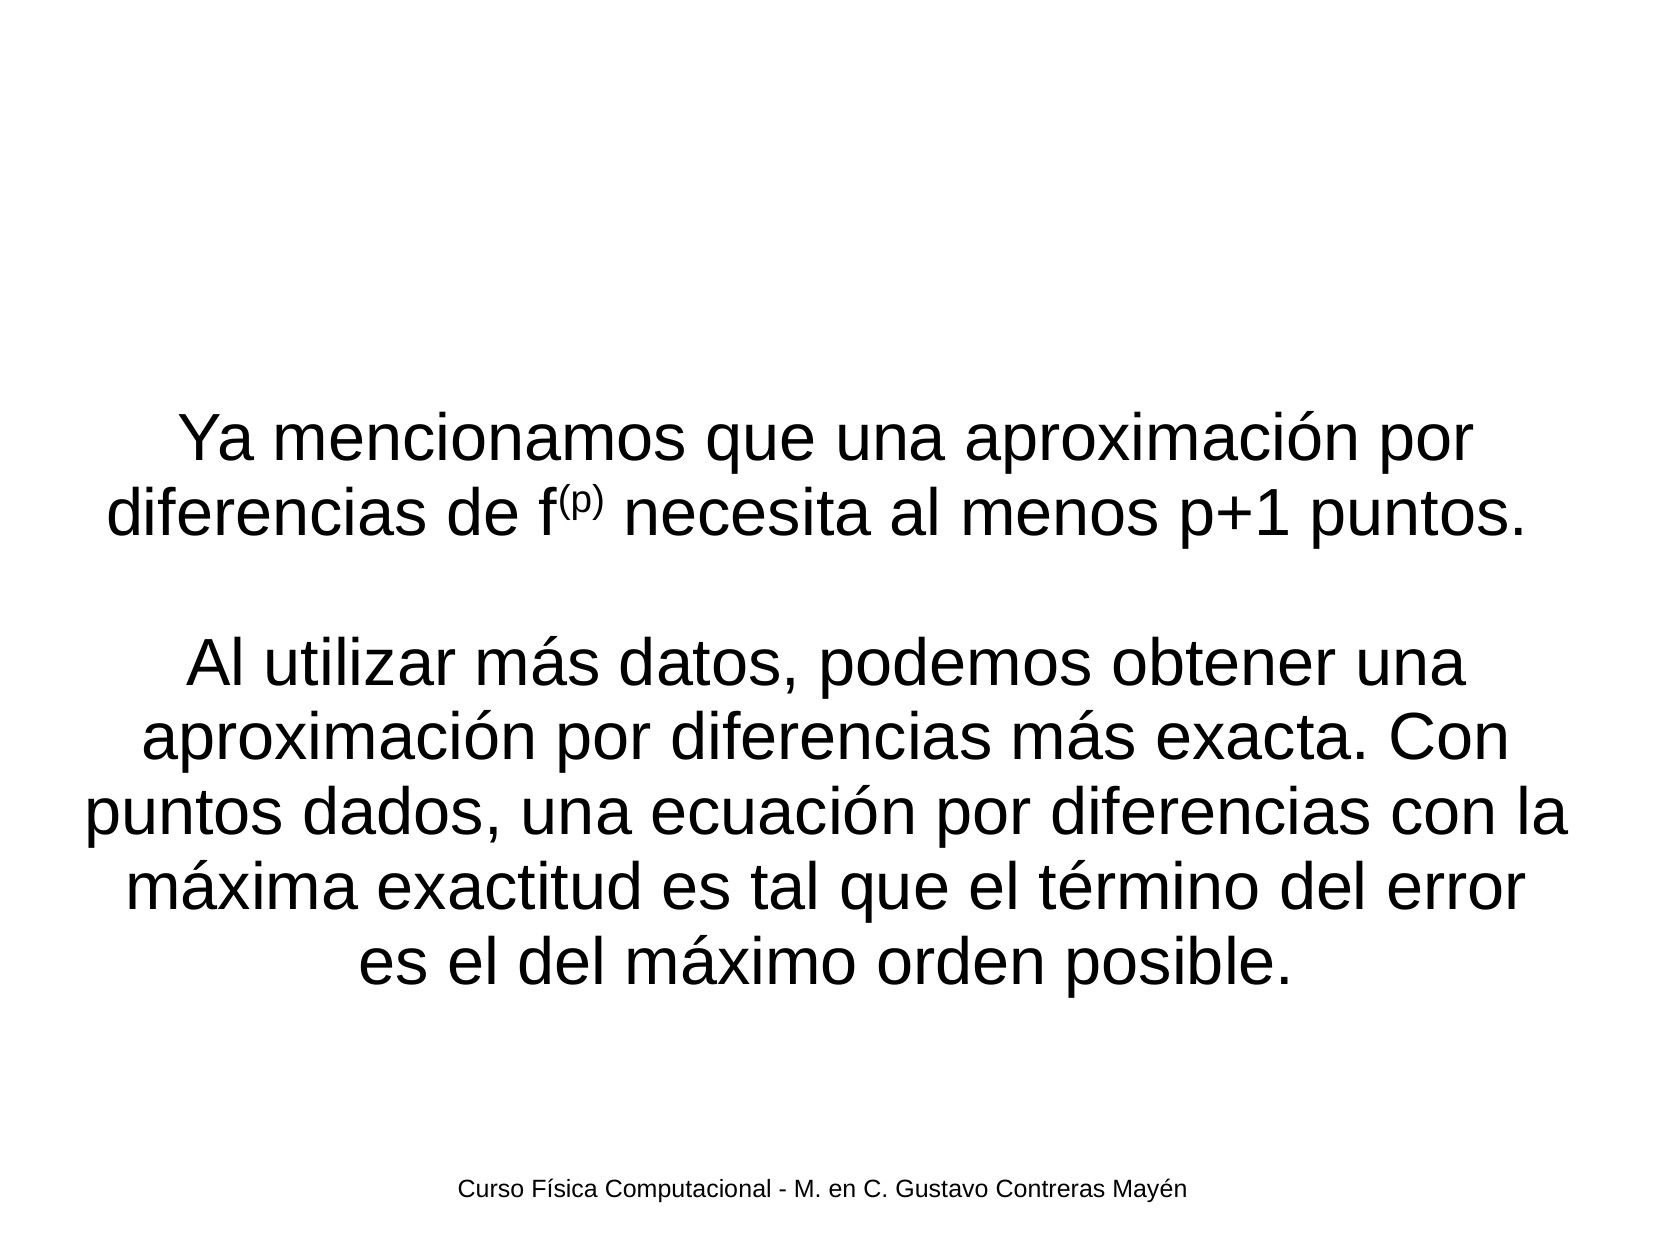

#
Ya mencionamos que una aproximación por diferencias de f(p) necesita al menos p+1 puntos.
Al utilizar más datos, podemos obtener una aproximación por diferencias más exacta. Con puntos dados, una ecuación por diferencias con la máxima exactitud es tal que el término del error es el del máximo orden posible.